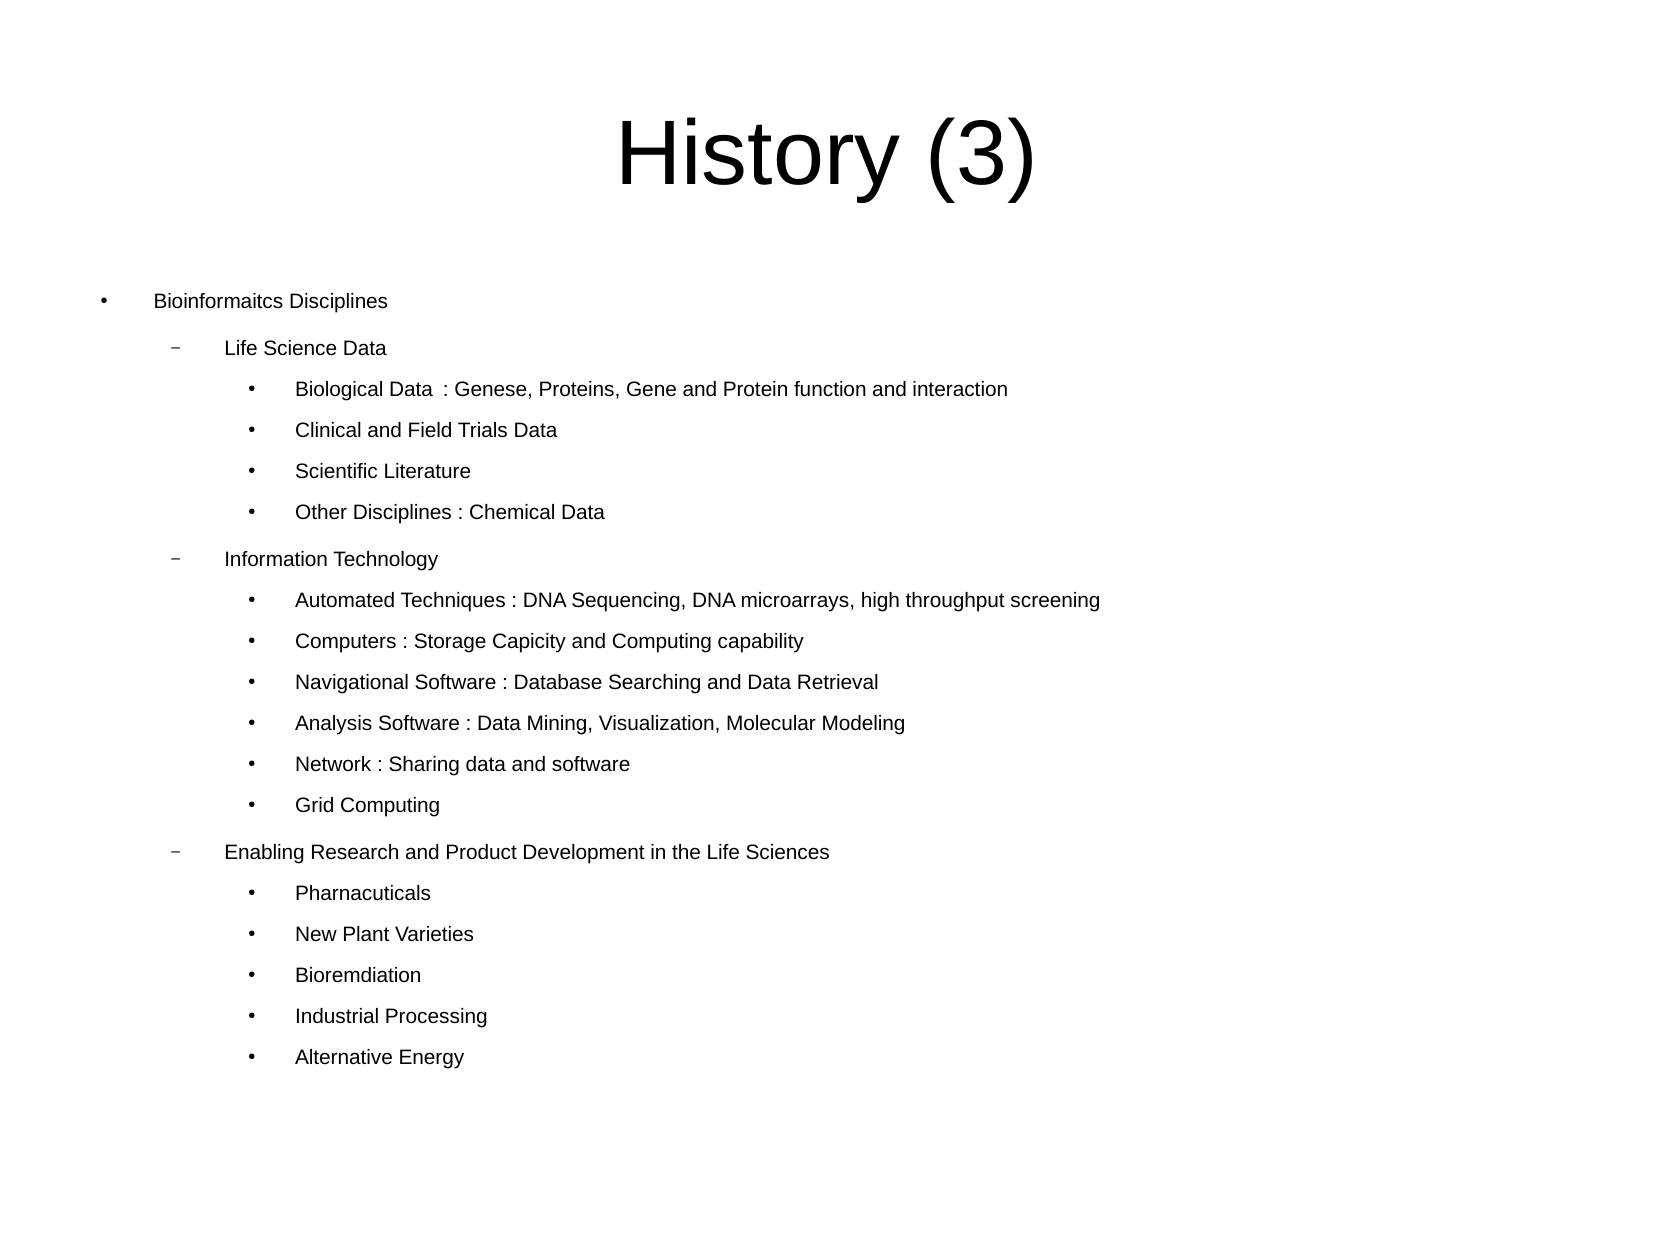

# History (3)
Bioinformaitcs Disciplines
Life Science Data
Biological Data	: Genese, Proteins, Gene and Protein function and interaction
Clinical and Field Trials Data
Scientific Literature
Other Disciplines : Chemical Data
Information Technology
Automated Techniques : DNA Sequencing, DNA microarrays, high throughput screening
Computers : Storage Capicity and Computing capability
Navigational Software : Database Searching and Data Retrieval
Analysis Software : Data Mining, Visualization, Molecular Modeling
Network : Sharing data and software
Grid Computing
Enabling Research and Product Development in the Life Sciences
Pharnacuticals
New Plant Varieties
Bioremdiation
Industrial Processing
Alternative Energy